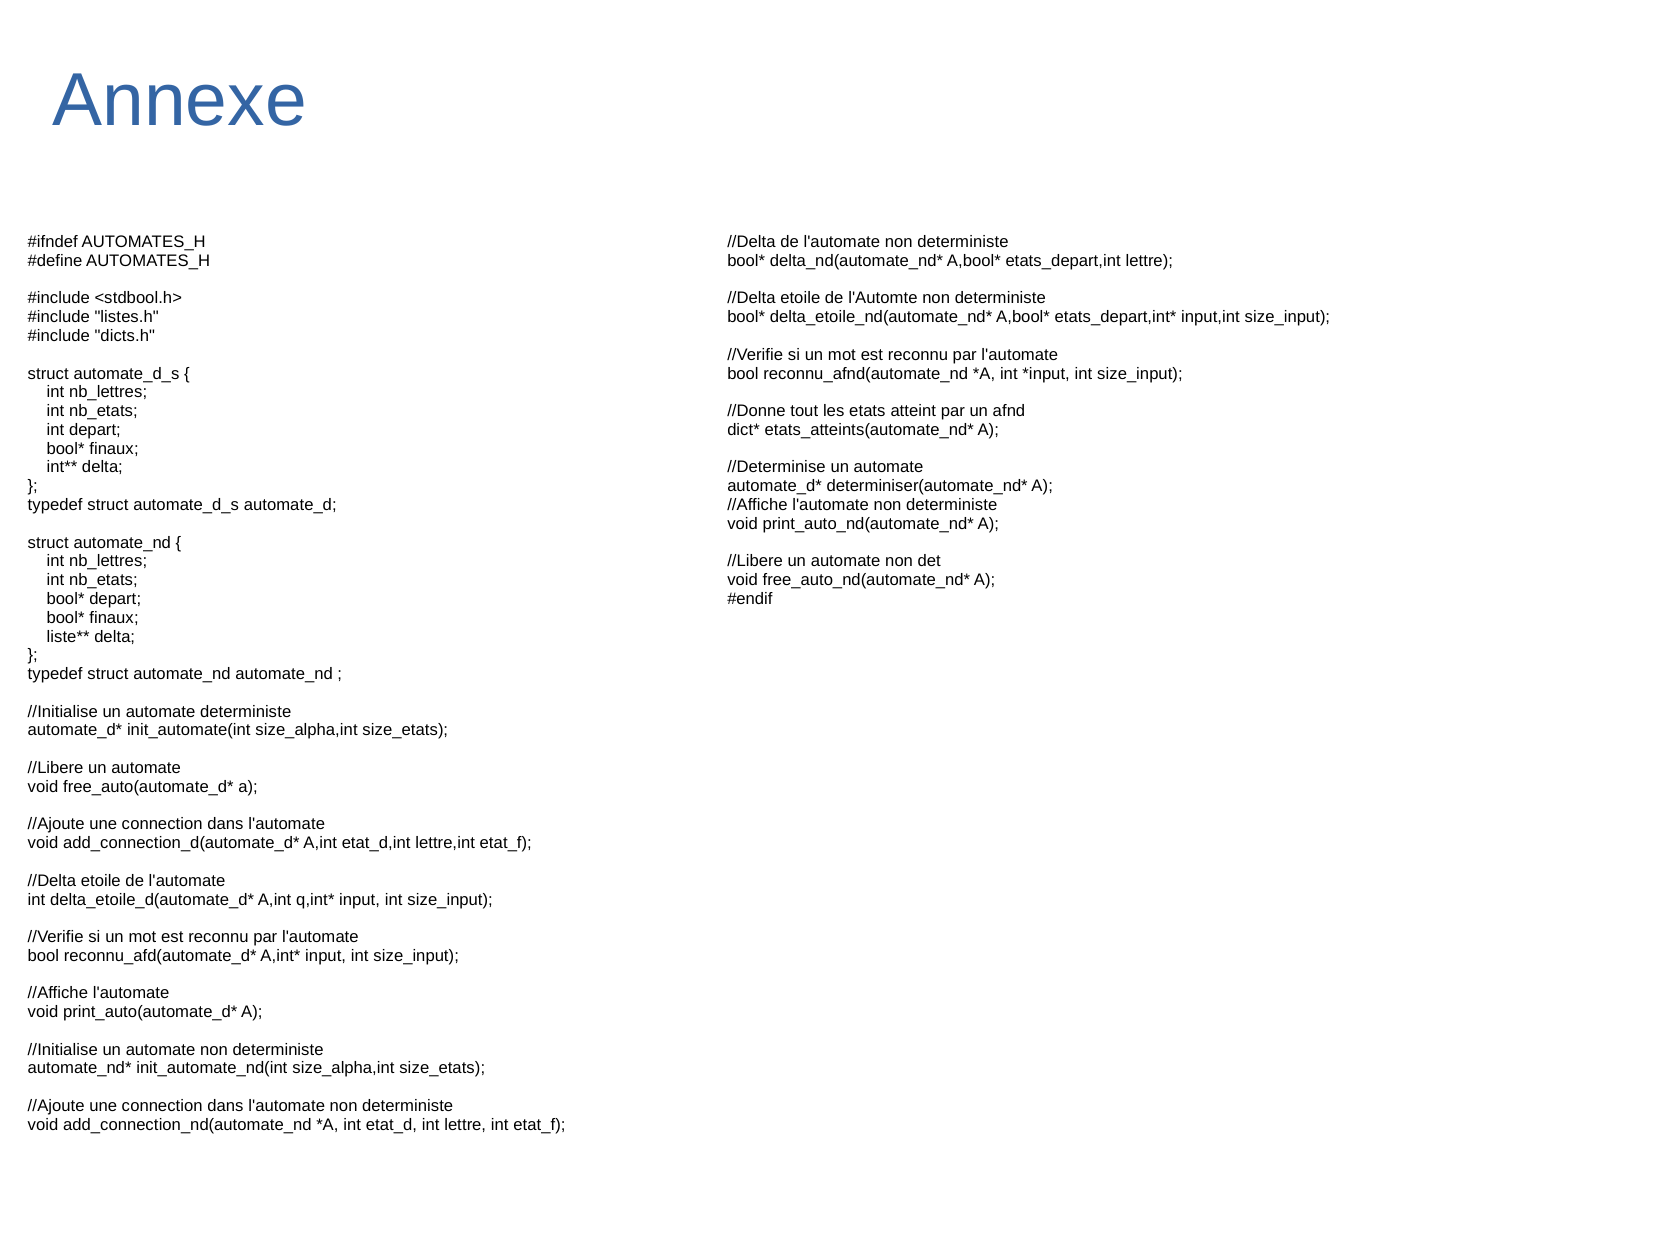

Annexe
#ifndef AUTOMATES_H
#define AUTOMATES_H
#include <stdbool.h>
#include "listes.h"
#include "dicts.h"
struct automate_d_s {
 int nb_lettres;
 int nb_etats;
 int depart;
 bool* finaux;
 int** delta;
};
typedef struct automate_d_s automate_d;
struct automate_nd {
 int nb_lettres;
 int nb_etats;
 bool* depart;
 bool* finaux;
 liste** delta;
};
typedef struct automate_nd automate_nd ;
//Initialise un automate deterministe
automate_d* init_automate(int size_alpha,int size_etats);
//Libere un automate
void free_auto(automate_d* a);
//Ajoute une connection dans l'automate
void add_connection_d(automate_d* A,int etat_d,int lettre,int etat_f);
//Delta etoile de l'automate
int delta_etoile_d(automate_d* A,int q,int* input, int size_input);
//Verifie si un mot est reconnu par l'automate
bool reconnu_afd(automate_d* A,int* input, int size_input);
//Affiche l'automate
void print_auto(automate_d* A);
//Initialise un automate non deterministe
automate_nd* init_automate_nd(int size_alpha,int size_etats);
//Ajoute une connection dans l'automate non deterministe
void add_connection_nd(automate_nd *A, int etat_d, int lettre, int etat_f);
//Delta de l'automate non deterministe
bool* delta_nd(automate_nd* A,bool* etats_depart,int lettre);
//Delta etoile de l'Automte non deterministe
bool* delta_etoile_nd(automate_nd* A,bool* etats_depart,int* input,int size_input);
//Verifie si un mot est reconnu par l'automate
bool reconnu_afnd(automate_nd *A, int *input, int size_input);
//Donne tout les etats atteint par un afnd
dict* etats_atteints(automate_nd* A);
//Determinise un automate
automate_d* determiniser(automate_nd* A);
//Affiche l'automate non deterministe
void print_auto_nd(automate_nd* A);
//Libere un automate non det
void free_auto_nd(automate_nd* A);
#endif